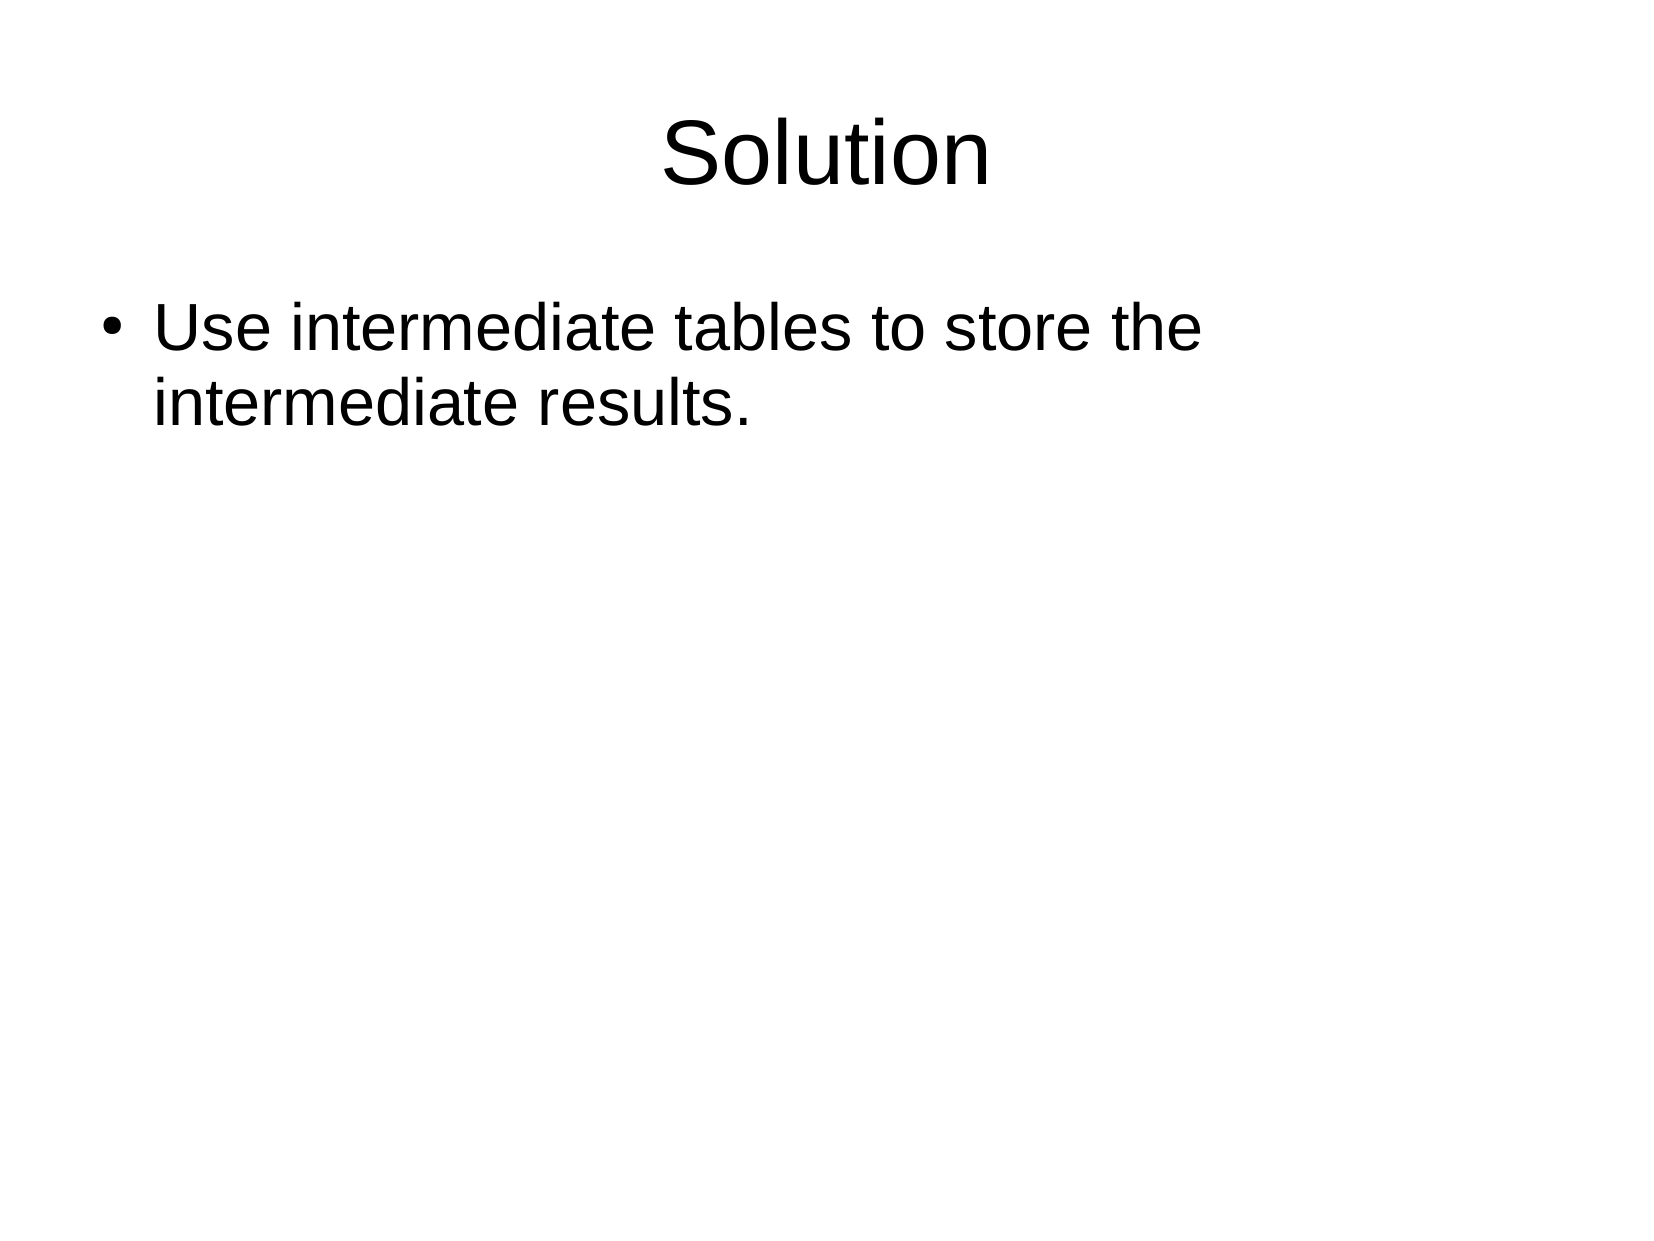

# Solution
Use intermediate tables to store the intermediate results.